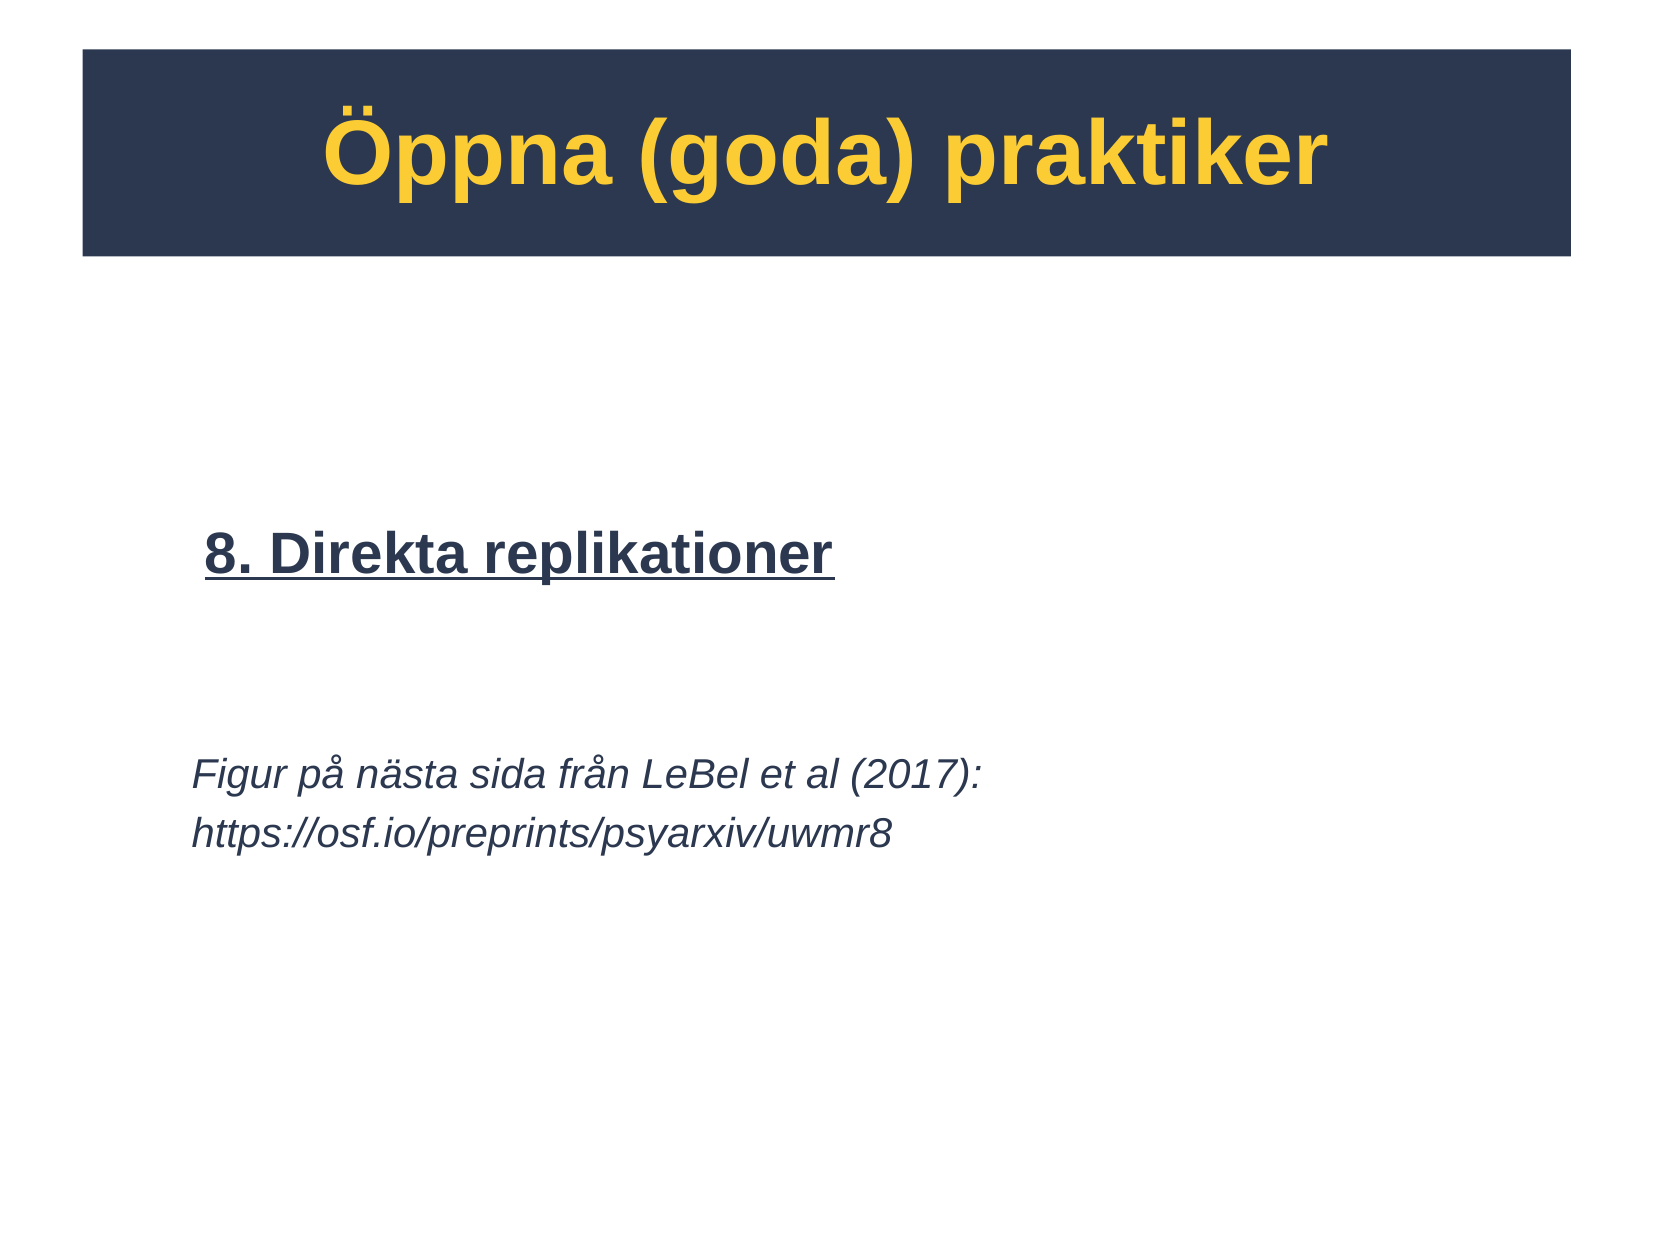

# Öppna (goda) praktiker
8. Direkta replikationer
Figur på nästa sida från LeBel et al (2017):
https://osf.io/preprints/psyarxiv/uwmr8